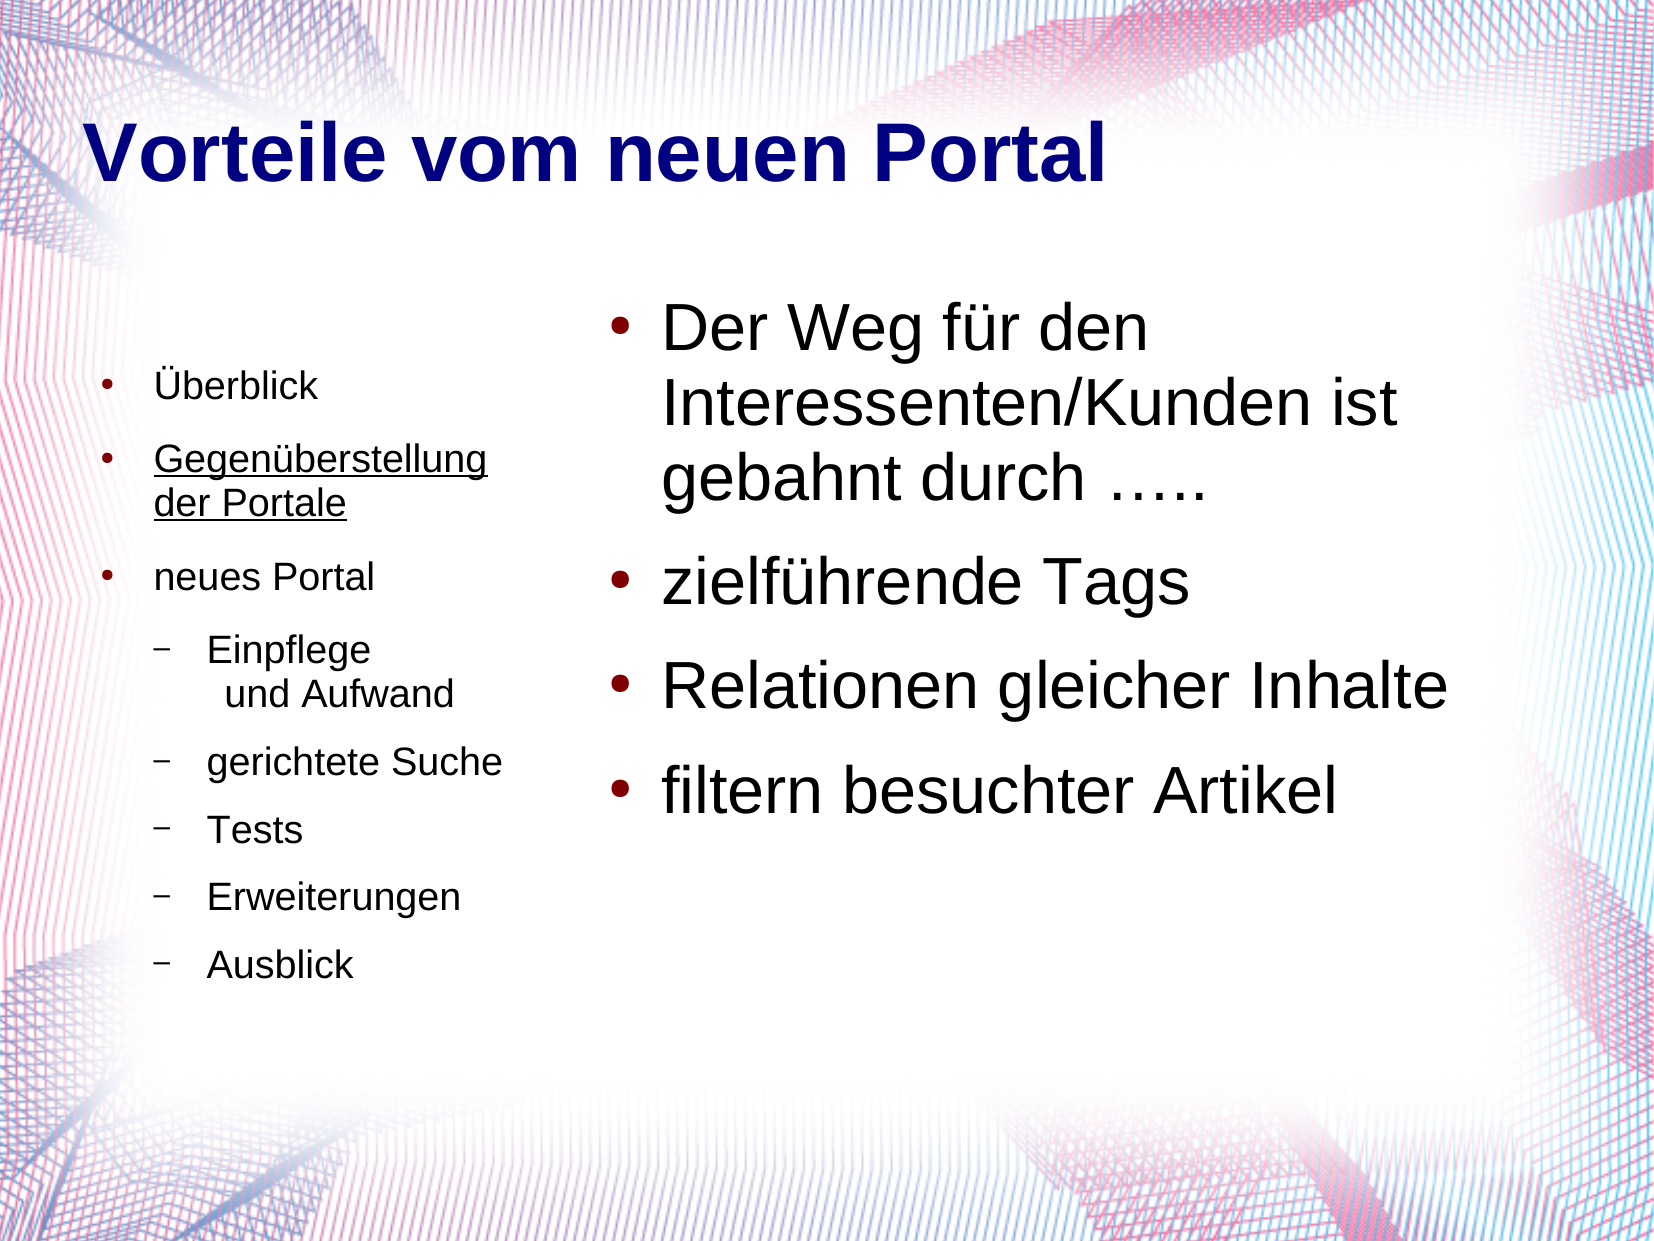

# Vorteile vom neuen Portal
Überblick
Gegenüberstellung der Portale
neues Portal
Einpflege
und Aufwand
gerichtete Suche
Tests
Erweiterungen
Ausblick
Der Weg für den Interessenten/Kunden ist gebahnt durch …..
zielführende Tags
Relationen gleicher Inhalte
filtern besuchter Artikel